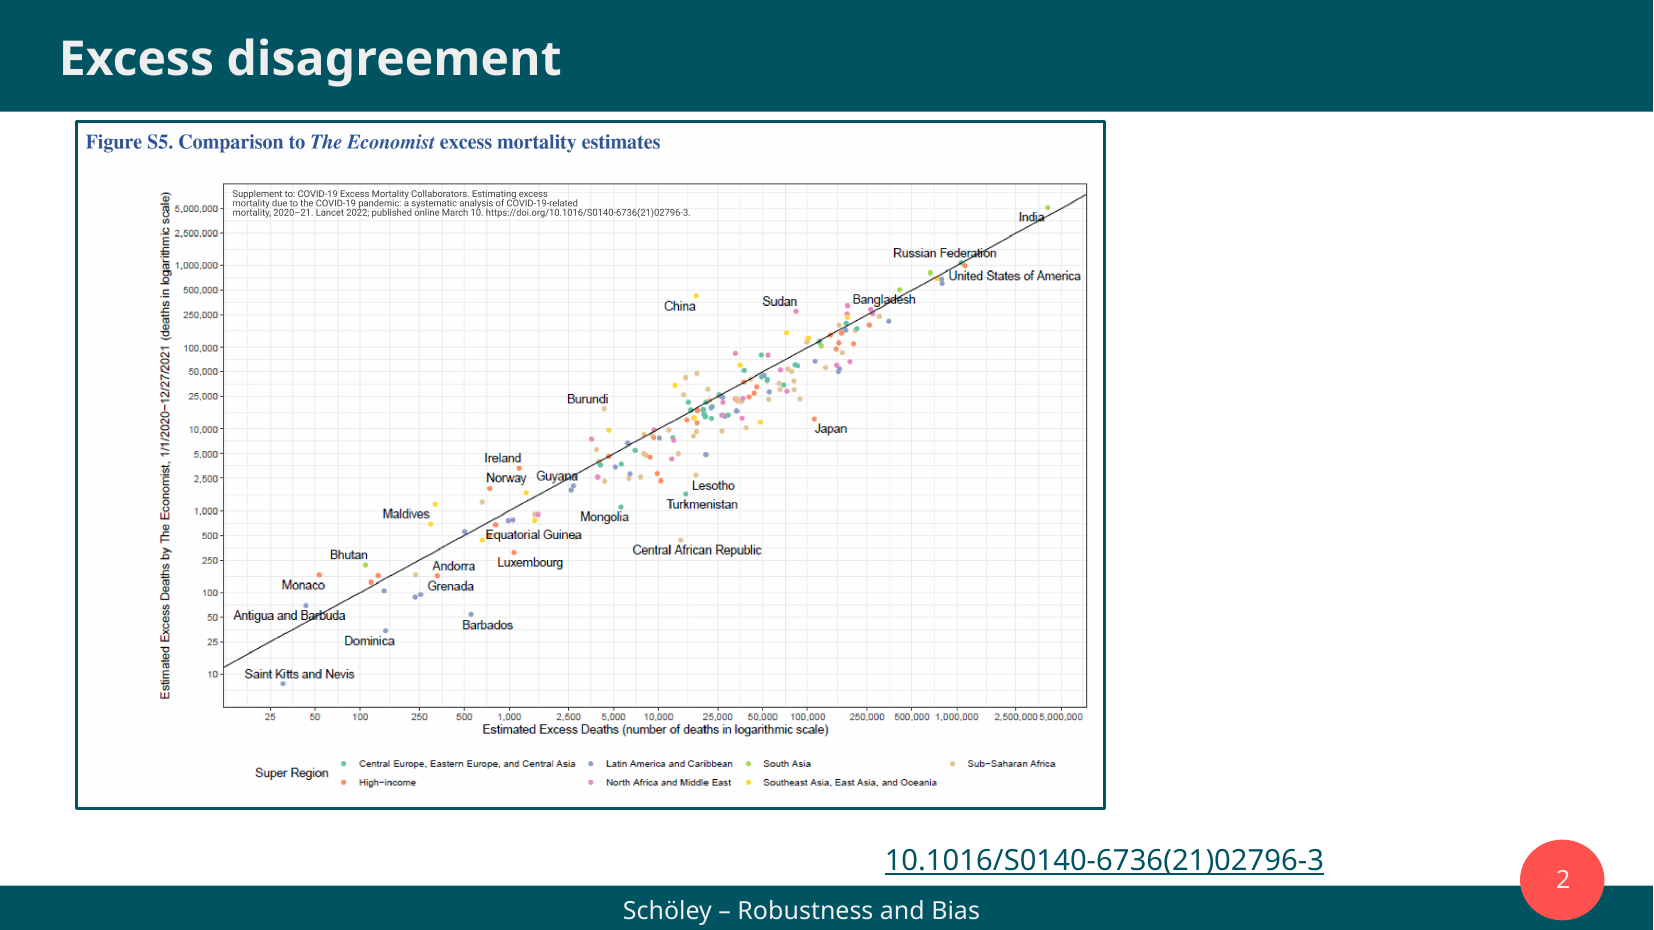

# Excess disagreement
10.1016/S0140-6736(21)02796-3
2
Schöley – Robustness and Bias